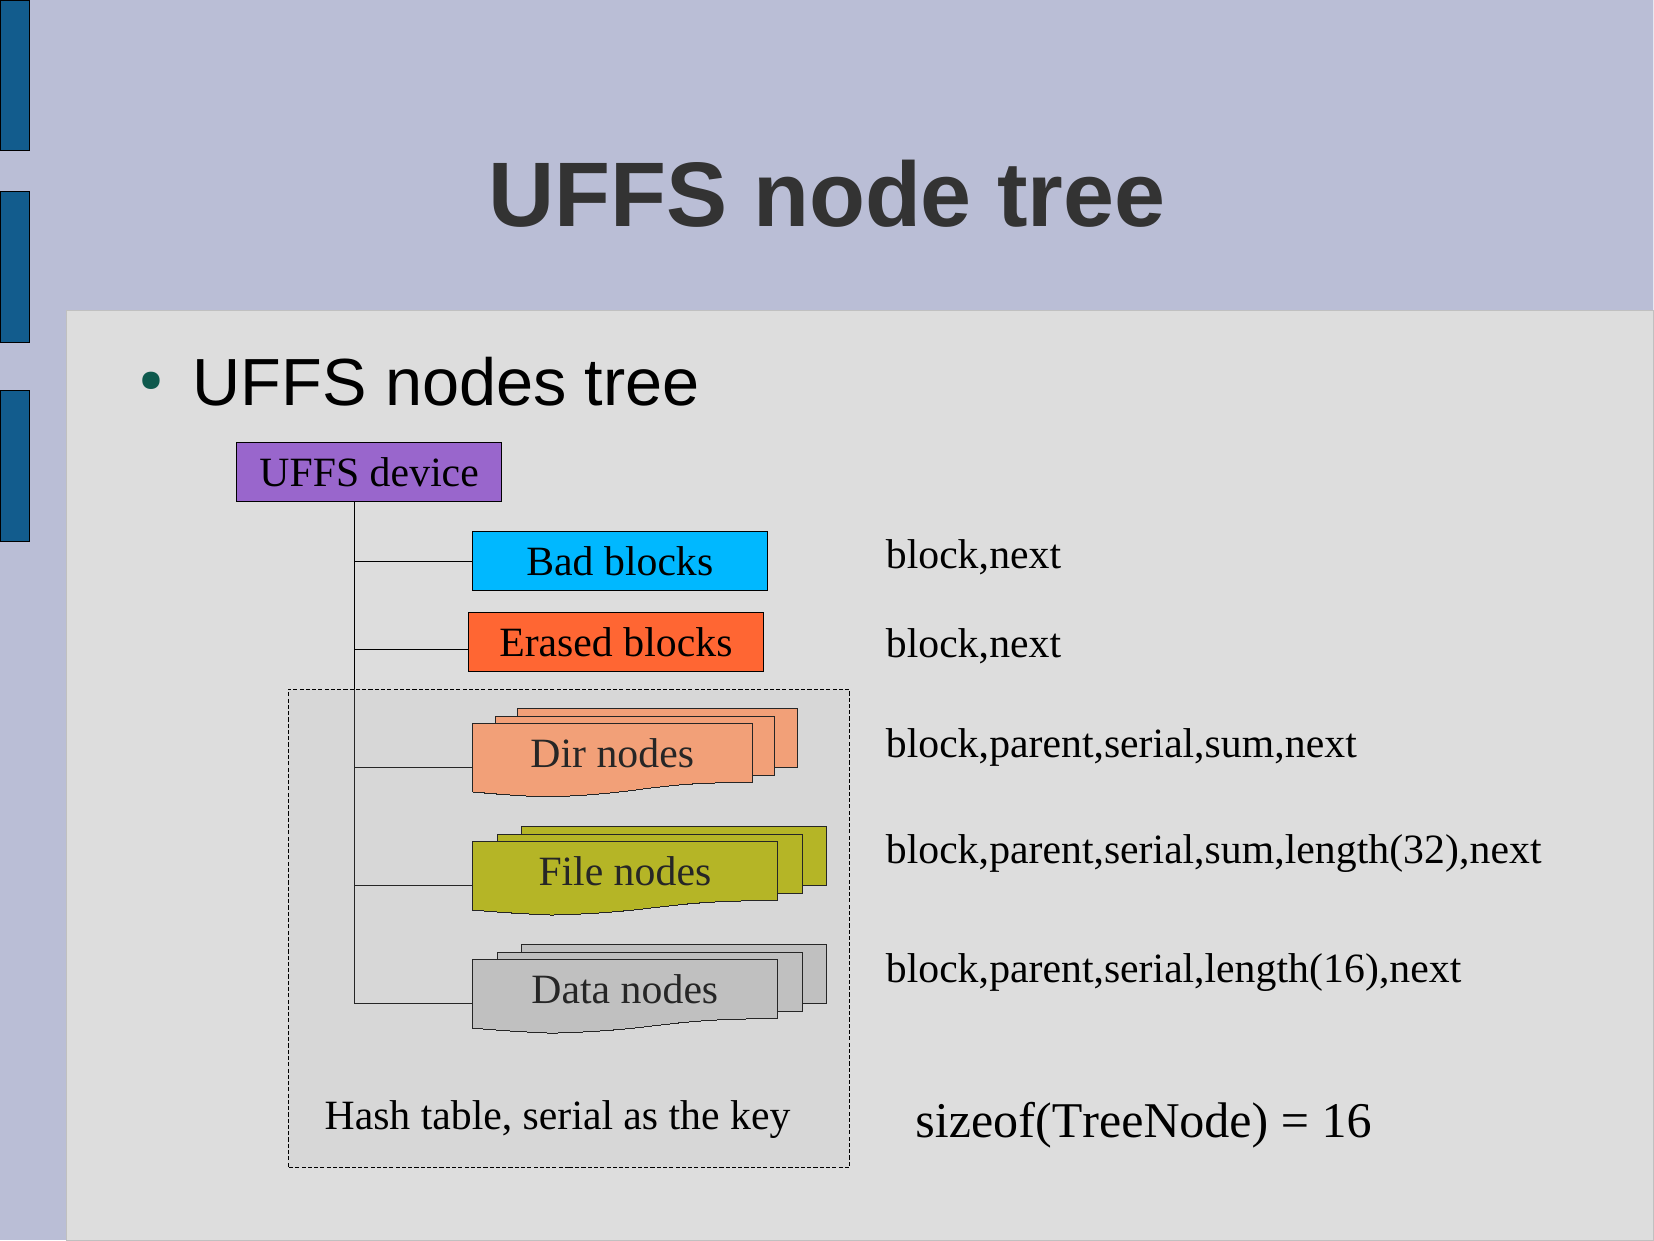

# UFFS node tree
UFFS nodes tree
UFFS device
Bad blocks
block,next
Erased blocks
block,next
Dir nodes
block,parent,serial,sum,next
File nodes
block,parent,serial,sum,length(32),next
Data nodes
block,parent,serial,length(16),next
Hash table, serial as the key
sizeof(TreeNode) = 16